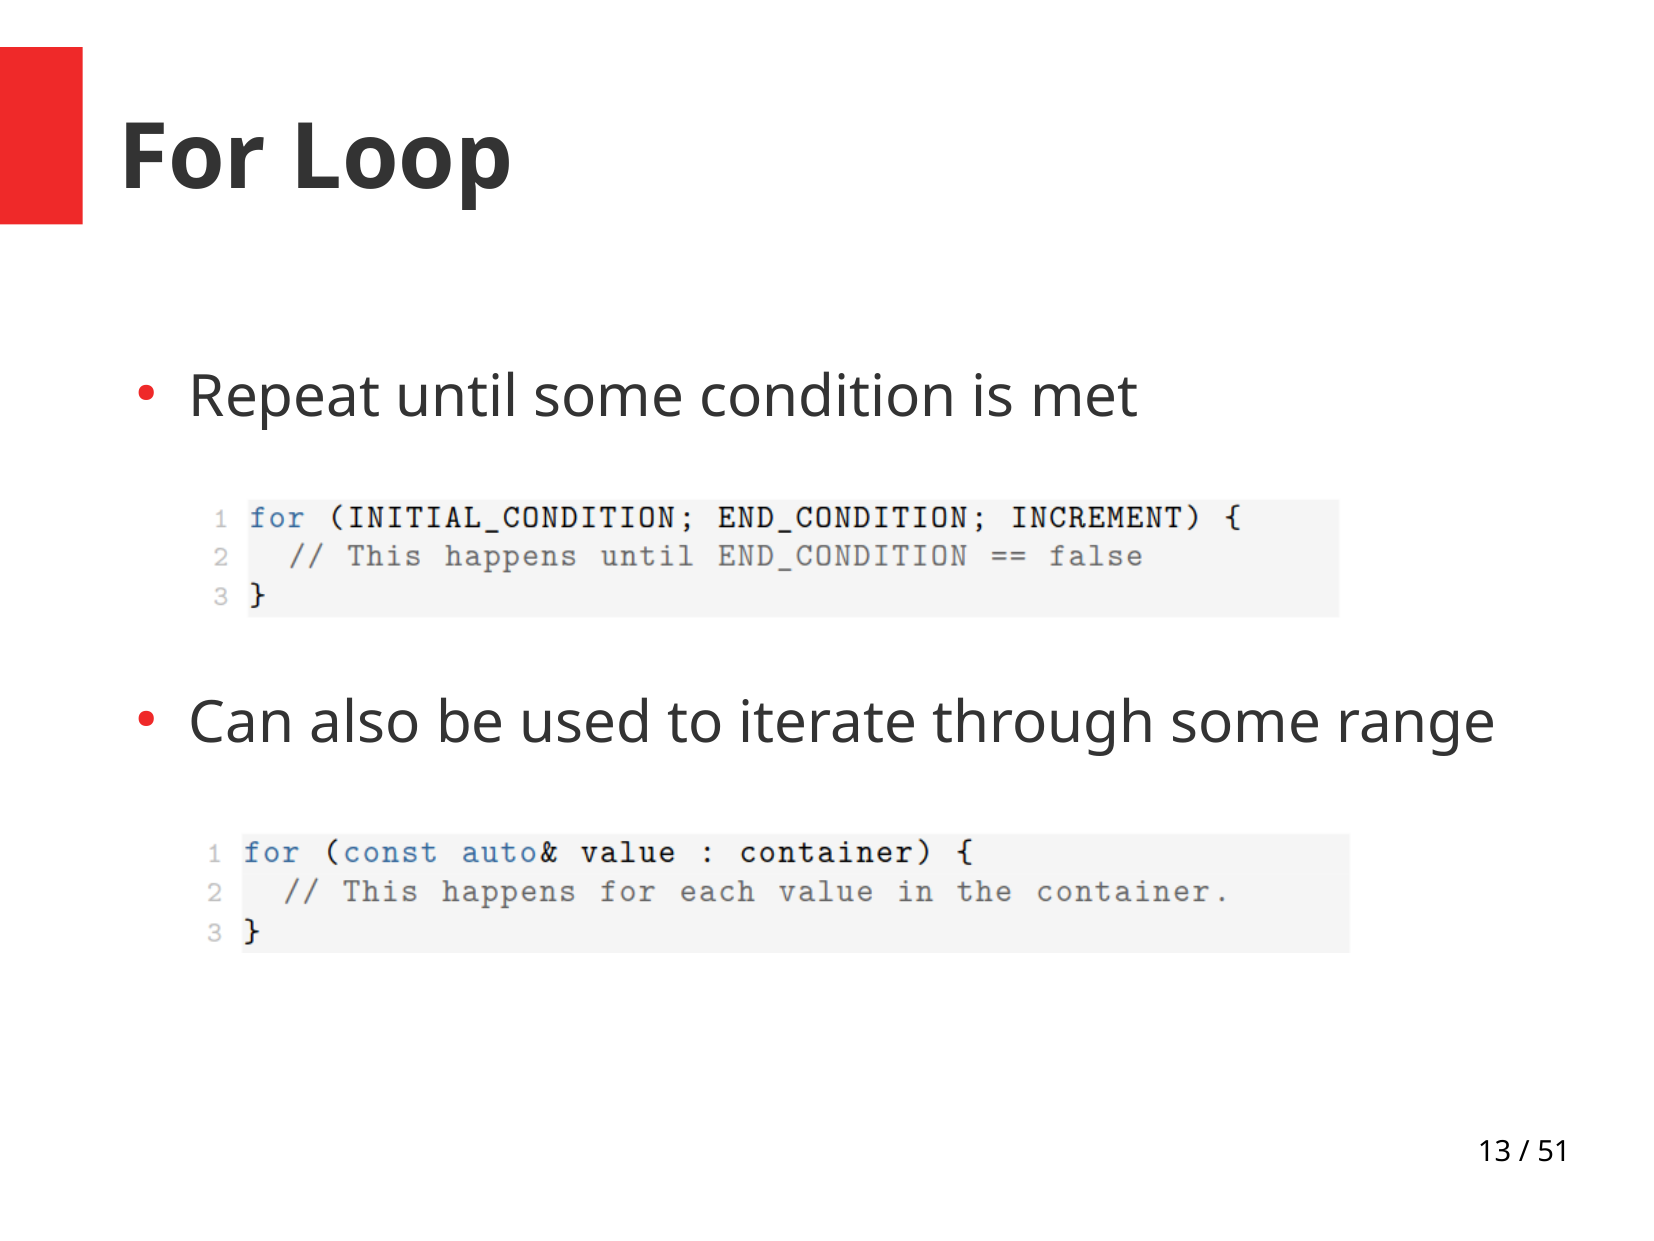

# For Loop
Repeat until some condition is met
Can also be used to iterate through some range
13